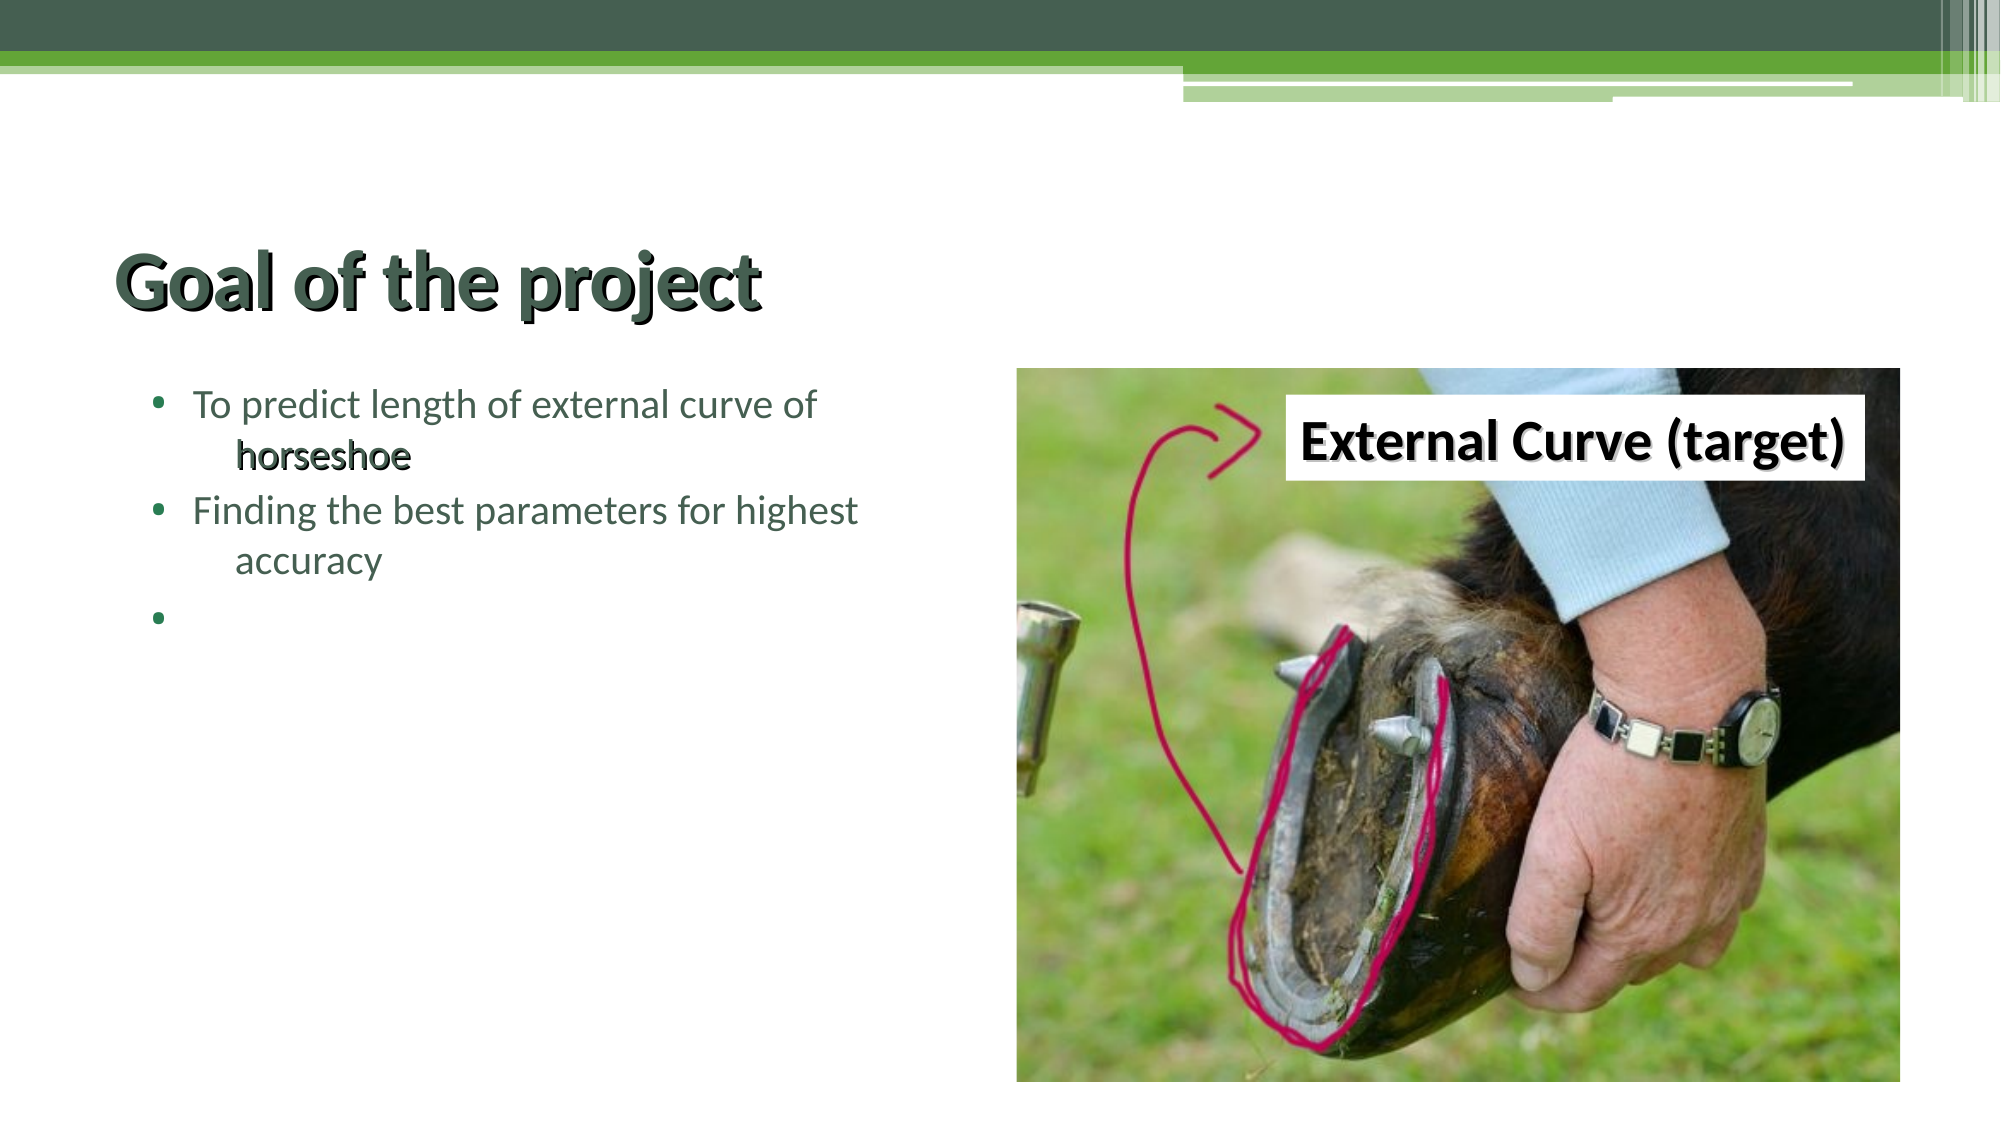

# Goal of the project
To predict length of external curve of horseshoe
Finding the best parameters for highest accuracy
External Curve (target)